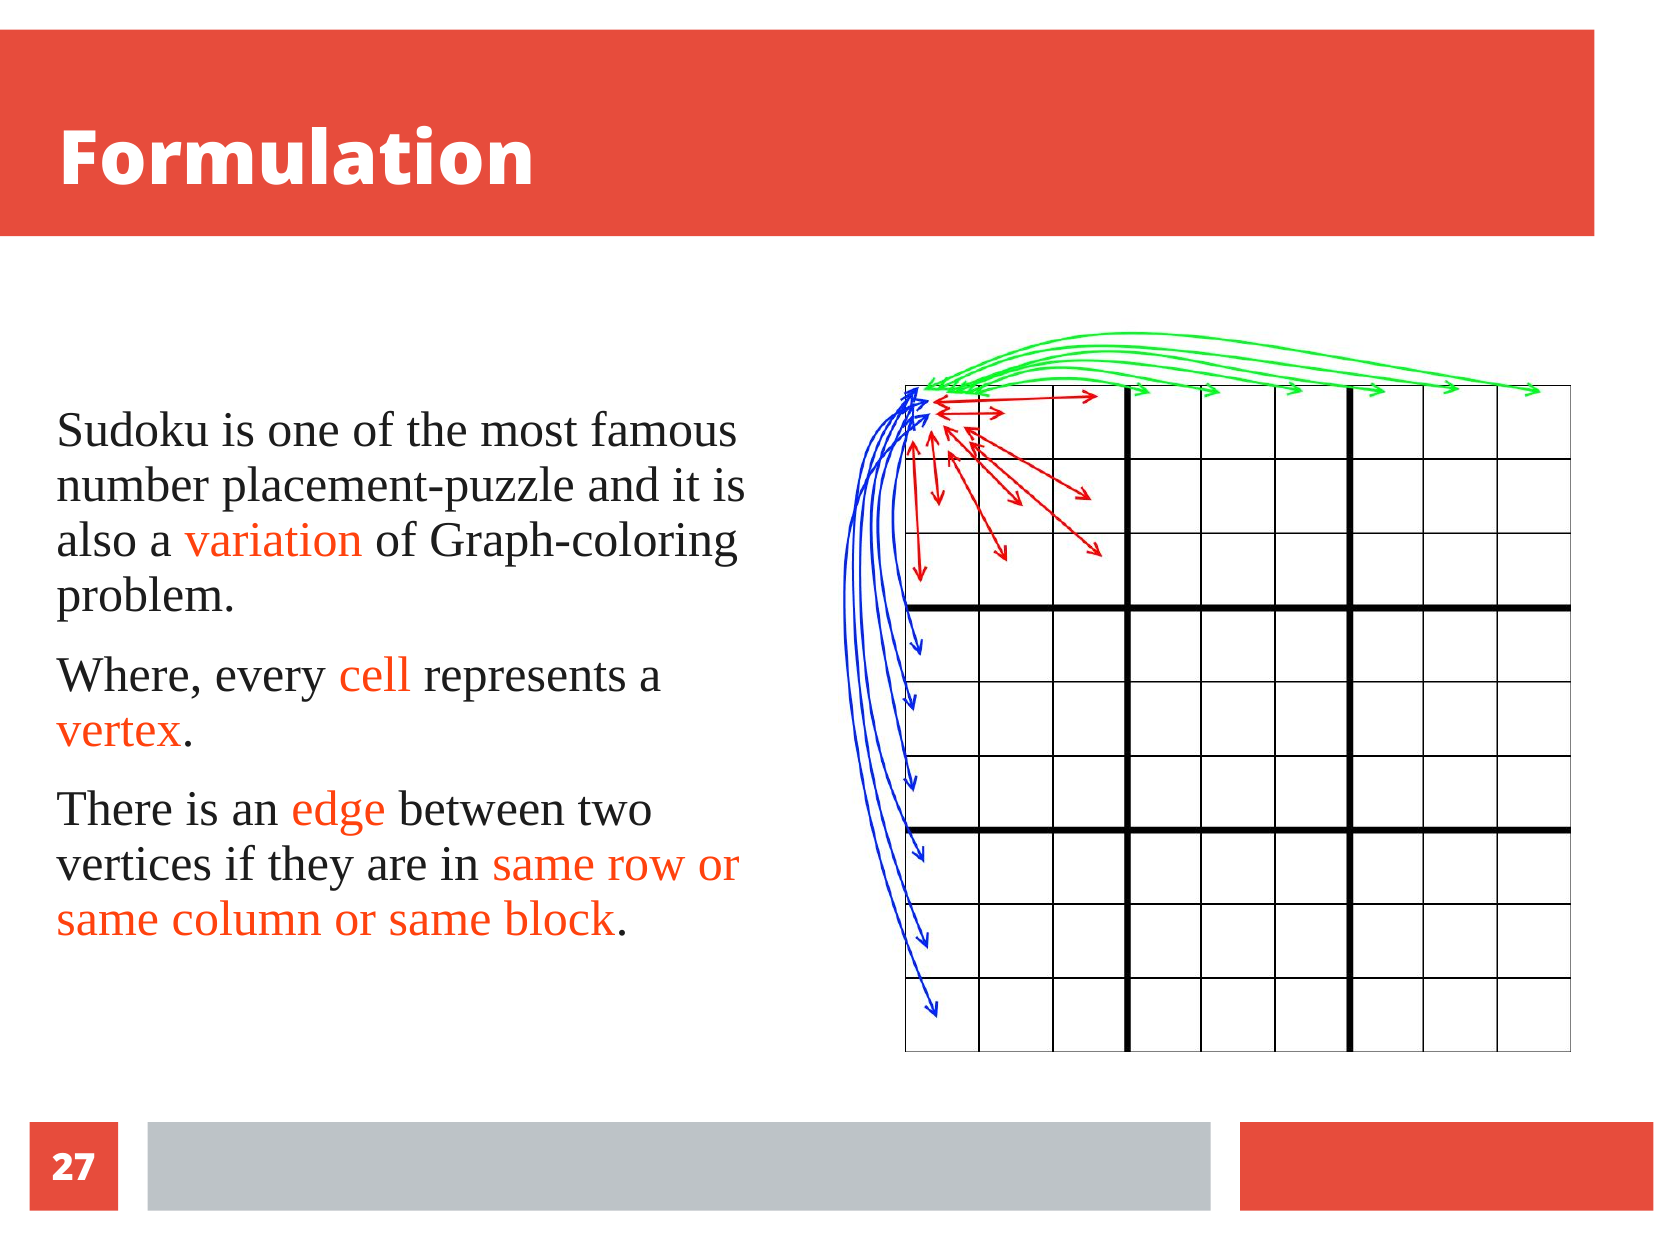

# Formulation
Sudoku is one of the most famous number placement-puzzle and it is also a variation of Graph-coloring problem.
Where, every cell represents a vertex.
There is an edge between two vertices if they are in same row or same column or same block.
27